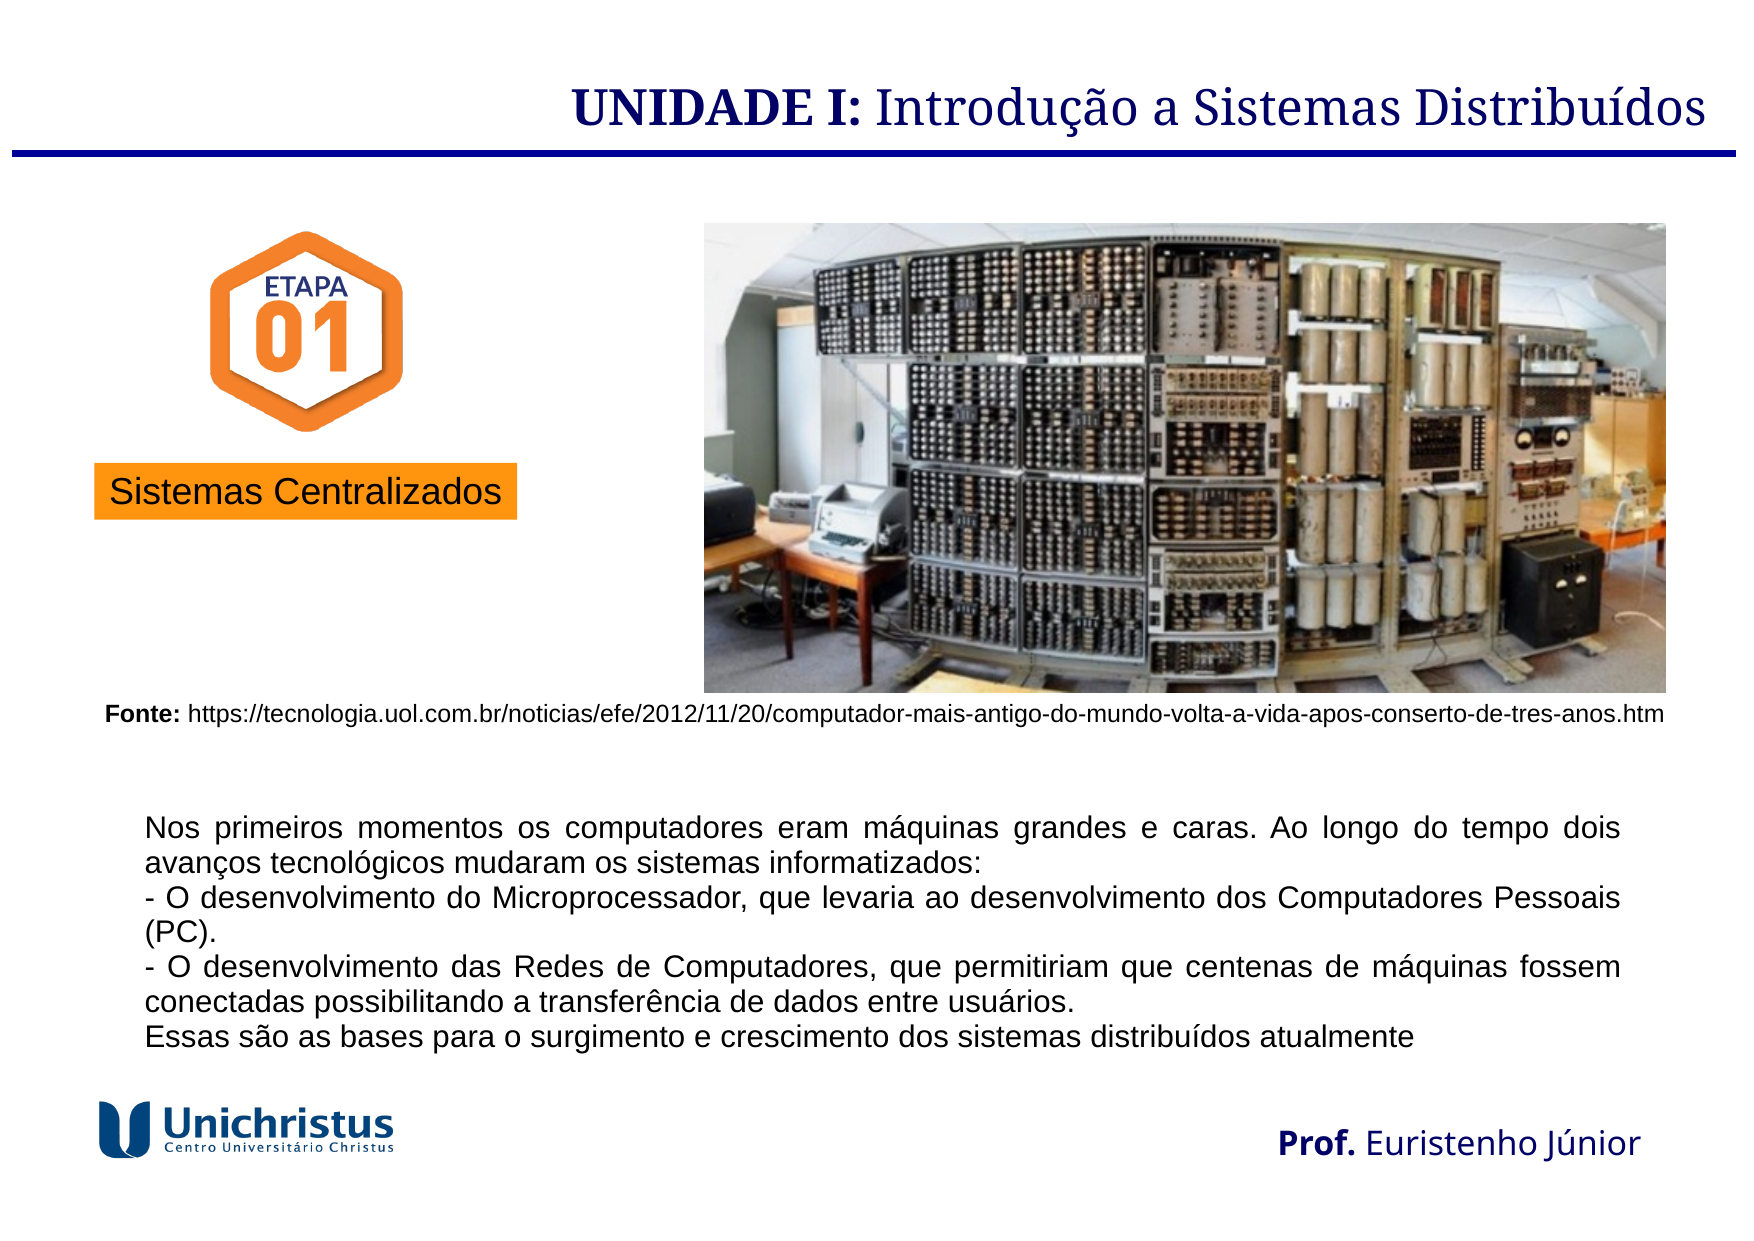

UNIDADE I: Introdução a Sistemas Distribuídos
Sistemas Centralizados
Fonte: https://tecnologia.uol.com.br/noticias/efe/2012/11/20/computador-mais-antigo-do-mundo-volta-a-vida-apos-conserto-de-tres-anos.htm
Nos primeiros momentos os computadores eram máquinas grandes e caras. Ao longo do tempo dois avanços tecnológicos mudaram os sistemas informatizados:
- O desenvolvimento do Microprocessador, que levaria ao desenvolvimento dos Computadores Pessoais (PC).
- O desenvolvimento das Redes de Computadores, que permitiriam que centenas de máquinas fossem conectadas possibilitando a transferência de dados entre usuários.
Essas são as bases para o surgimento e crescimento dos sistemas distribuídos atualmente
Prof. Euristenho Júnior